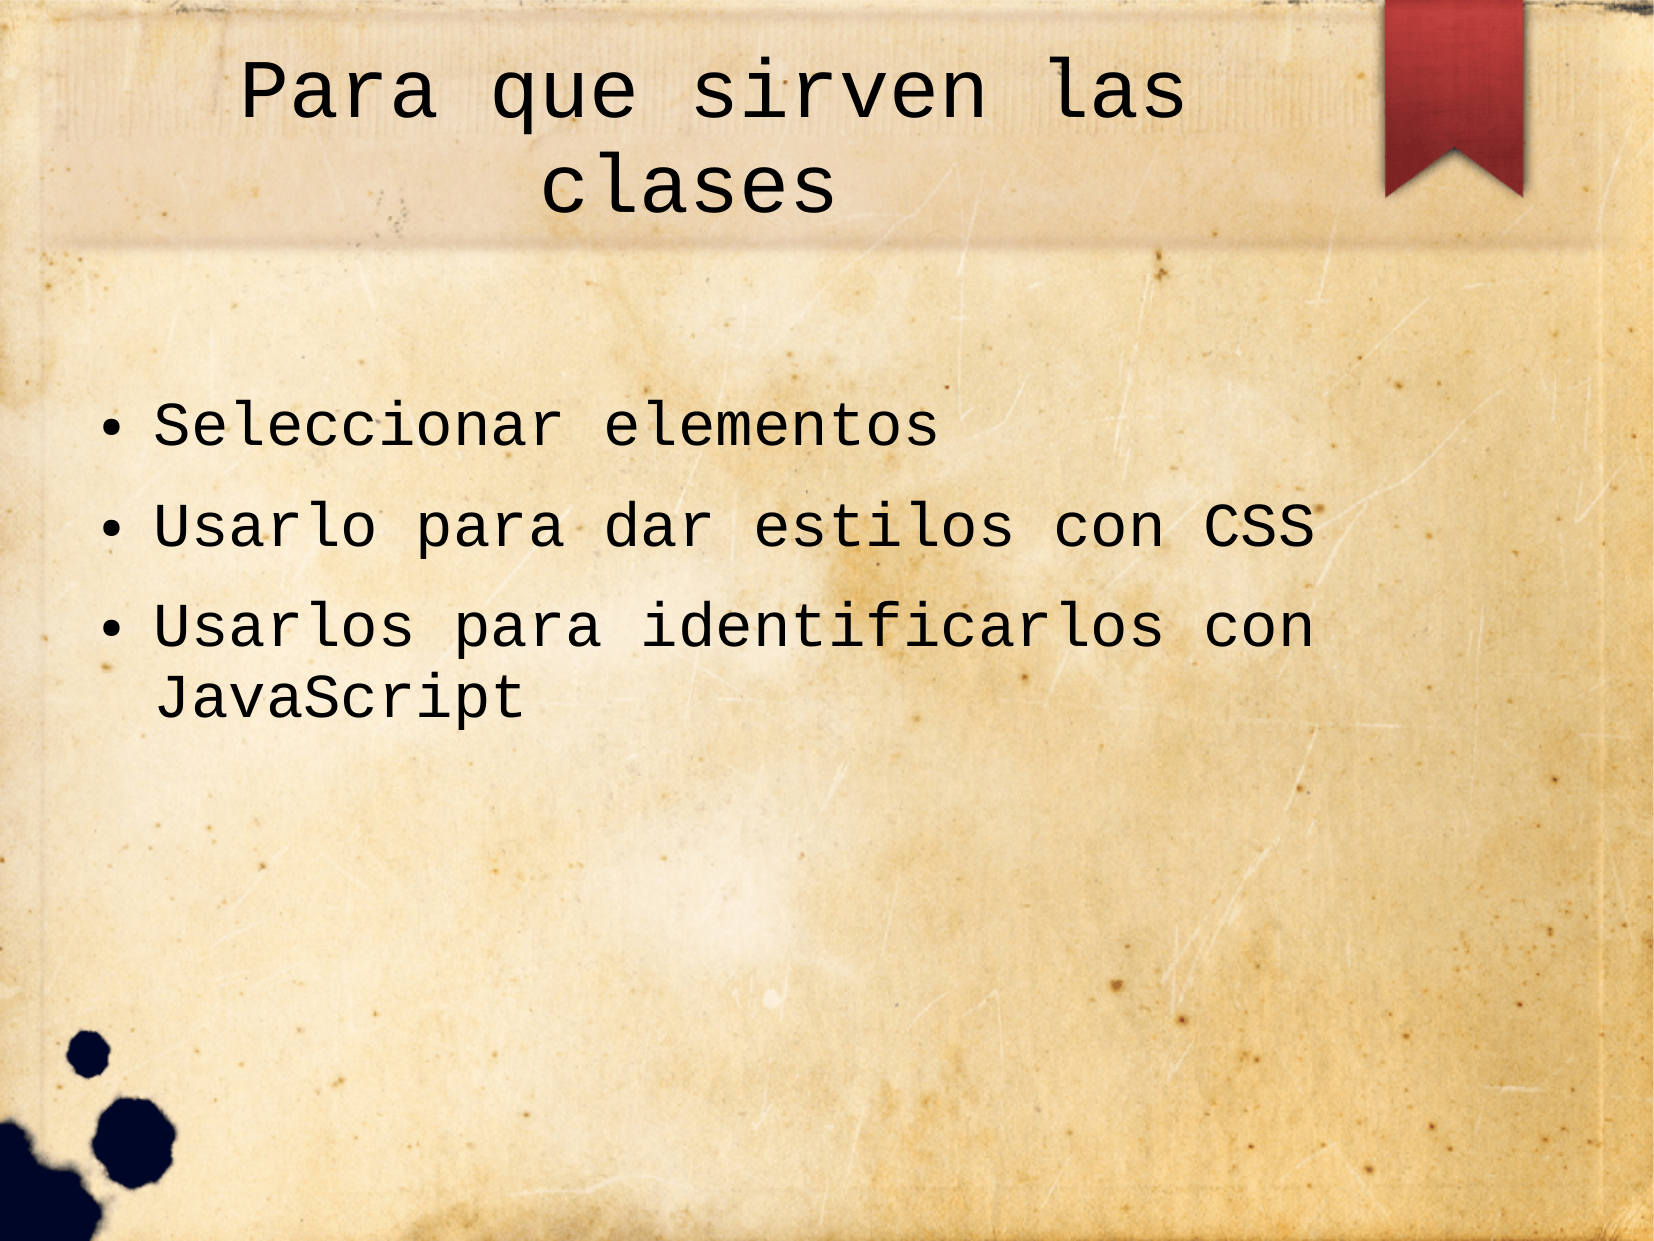

# Para que sirven las clases
Seleccionar elementos
Usarlo para dar estilos con CSS
Usarlos para identificarlos con JavaScript